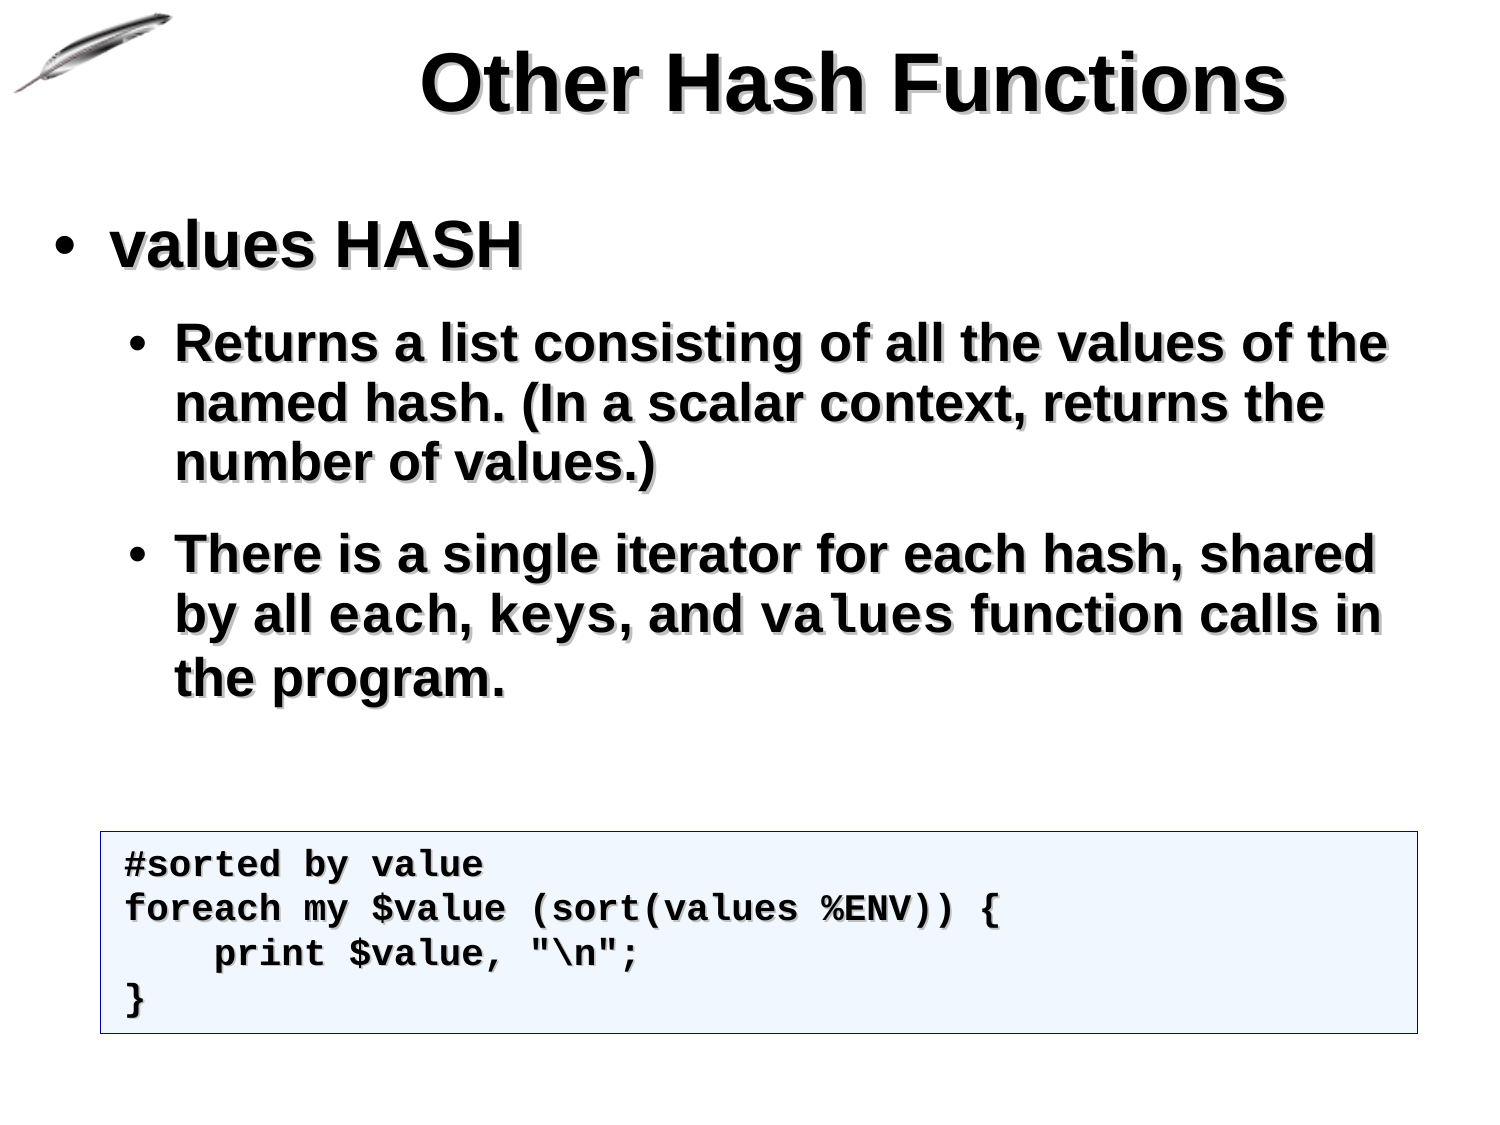

# Other Hash Functions
values HASH
Returns a list consisting of all the values of the named hash. (In a scalar context, returns the number of values.)
There is a single iterator for each hash, shared by all each, keys, and values function calls in the program.
#sorted by value
foreach my $value (sort(values %ENV)) {
 print $value, "\n";
}